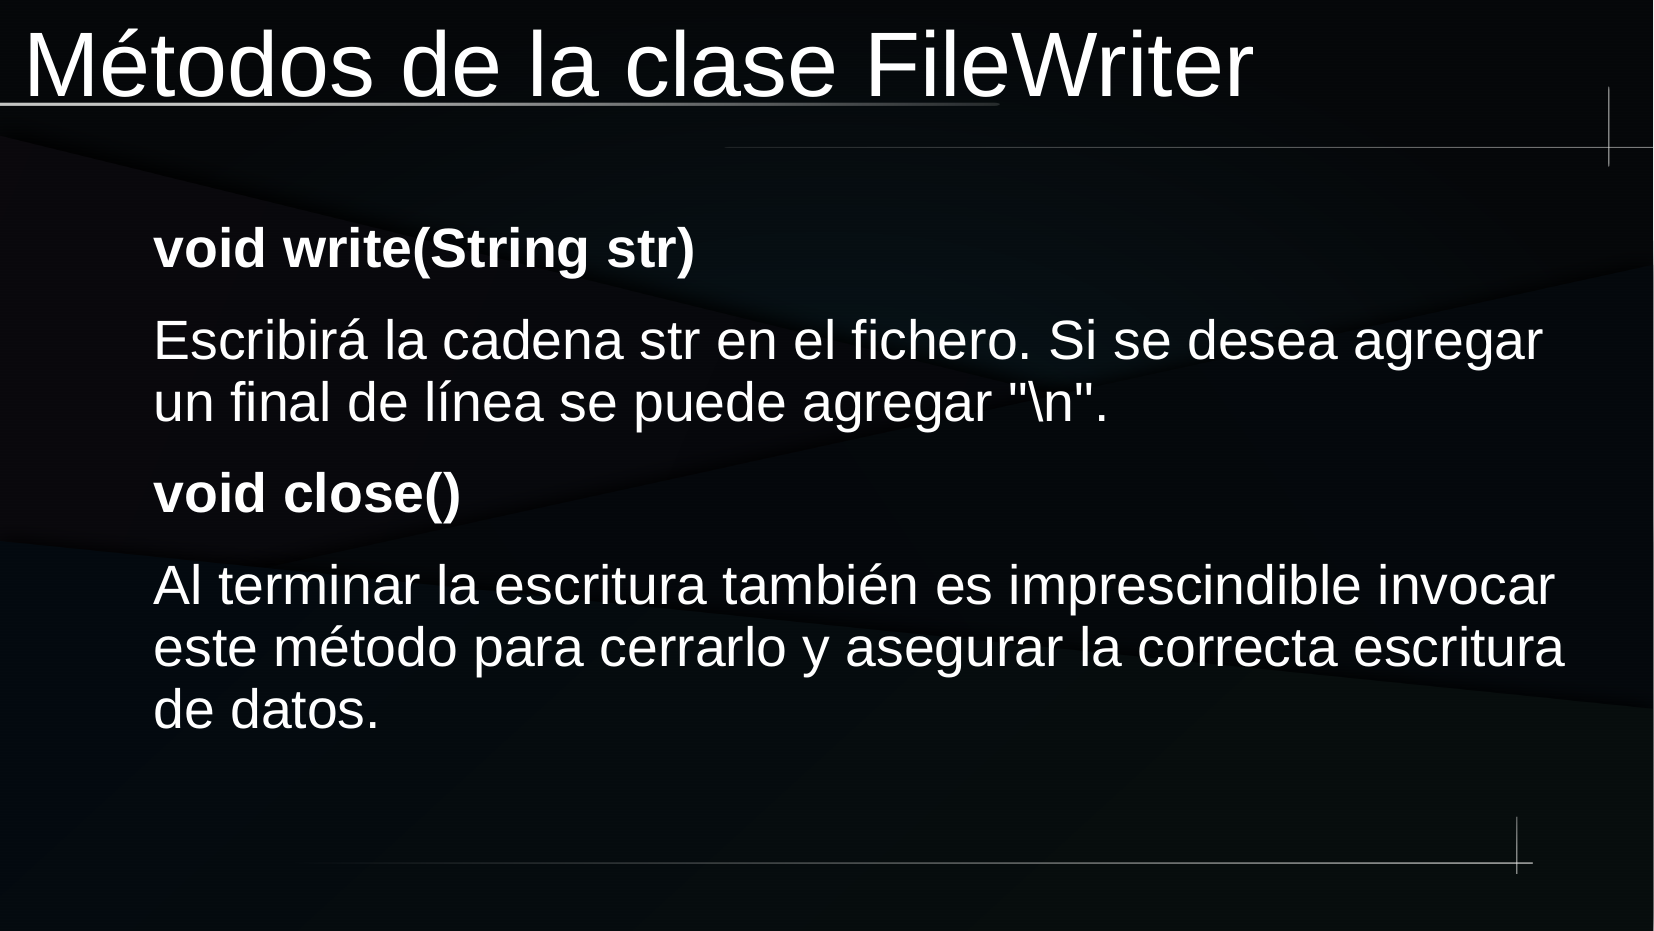

# Métodos de la clase FileWriter
void write(String str)
Escribirá la cadena str en el fichero. Si se desea agregar un final de línea se puede agregar "\n".
void close()
Al terminar la escritura también es imprescindible invocar este método para cerrarlo y asegurar la correcta escritura de datos.